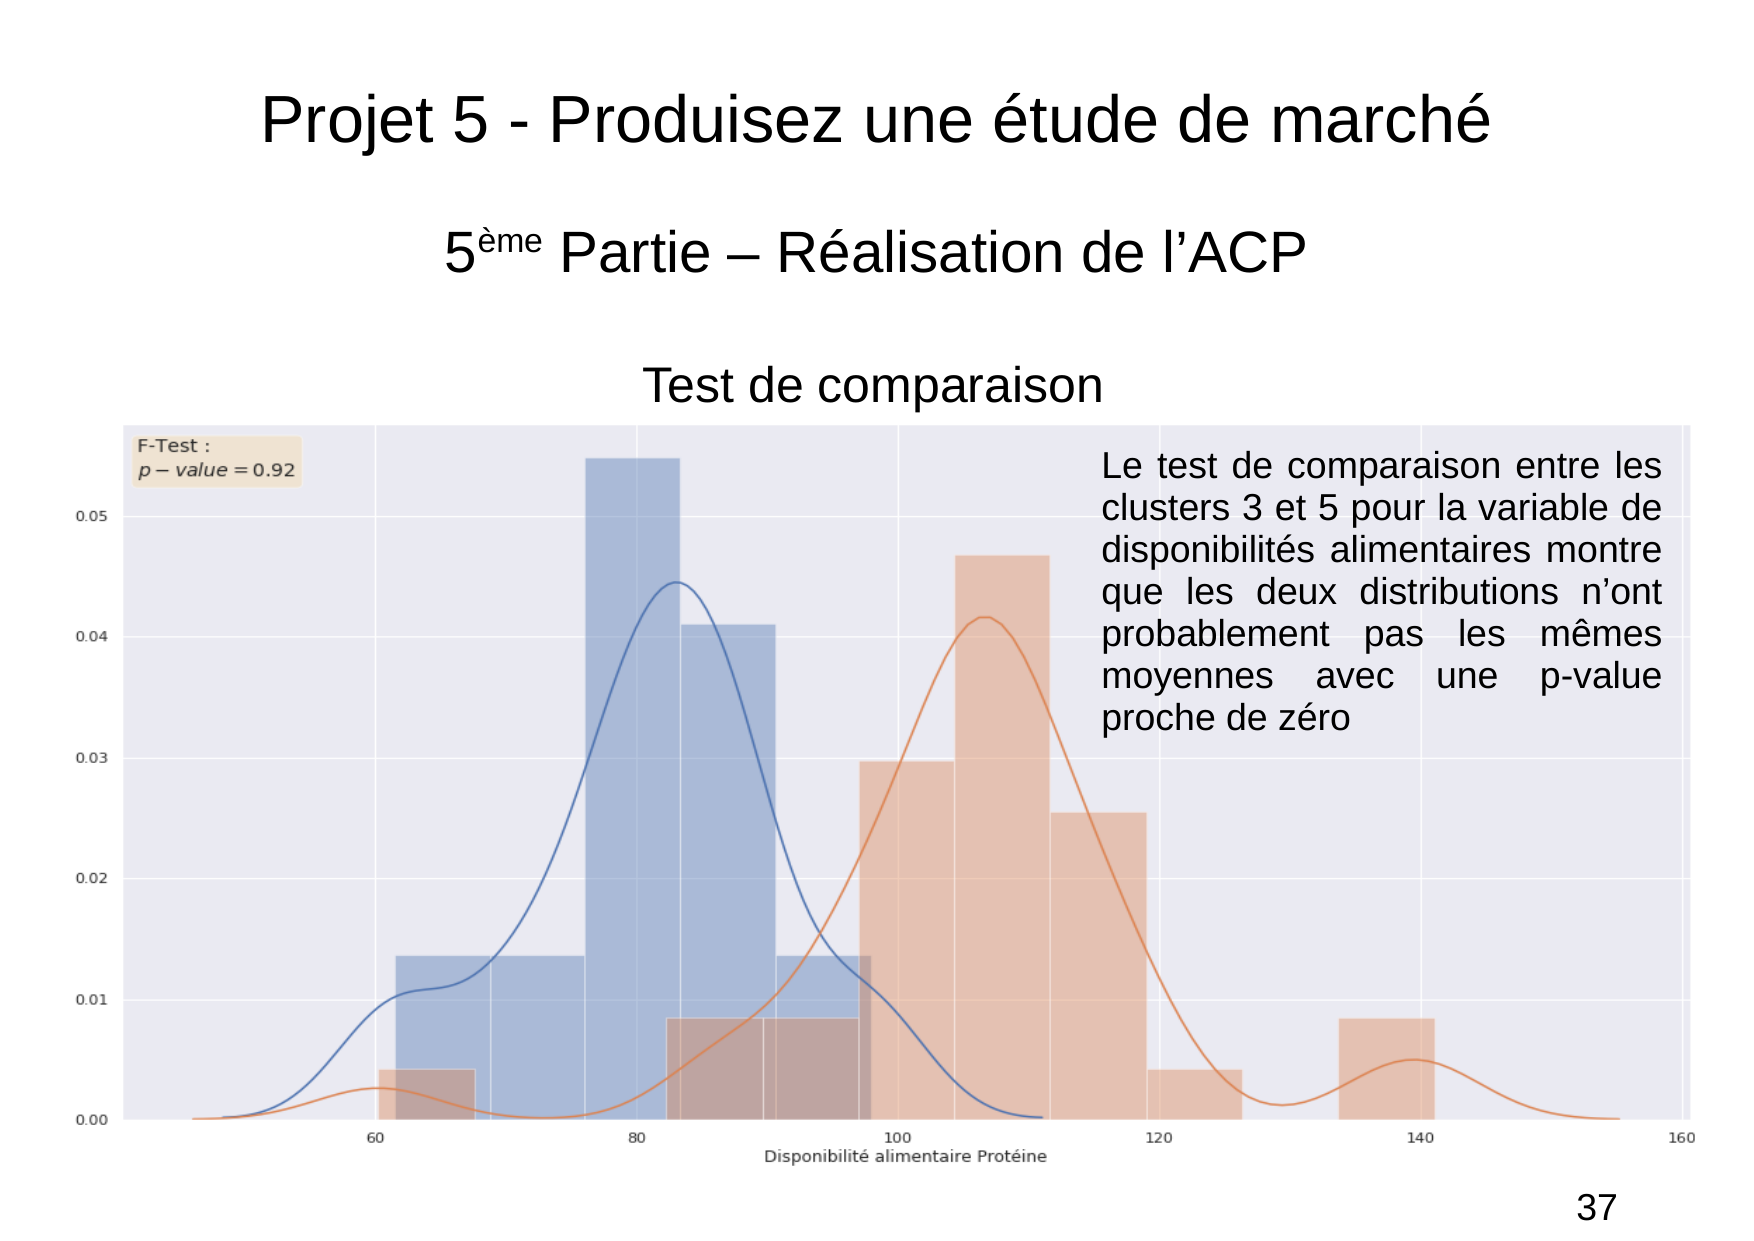

# Projet 5 - Produisez une étude de marché
5ème Partie – Réalisation de l’ACP
Test de comparaison
Le test de comparaison entre les clusters 3 et 5 pour la variable de disponibilités alimentaires montre que les deux distributions n’ont probablement pas les mêmes moyennes avec une p-value proche de zéro